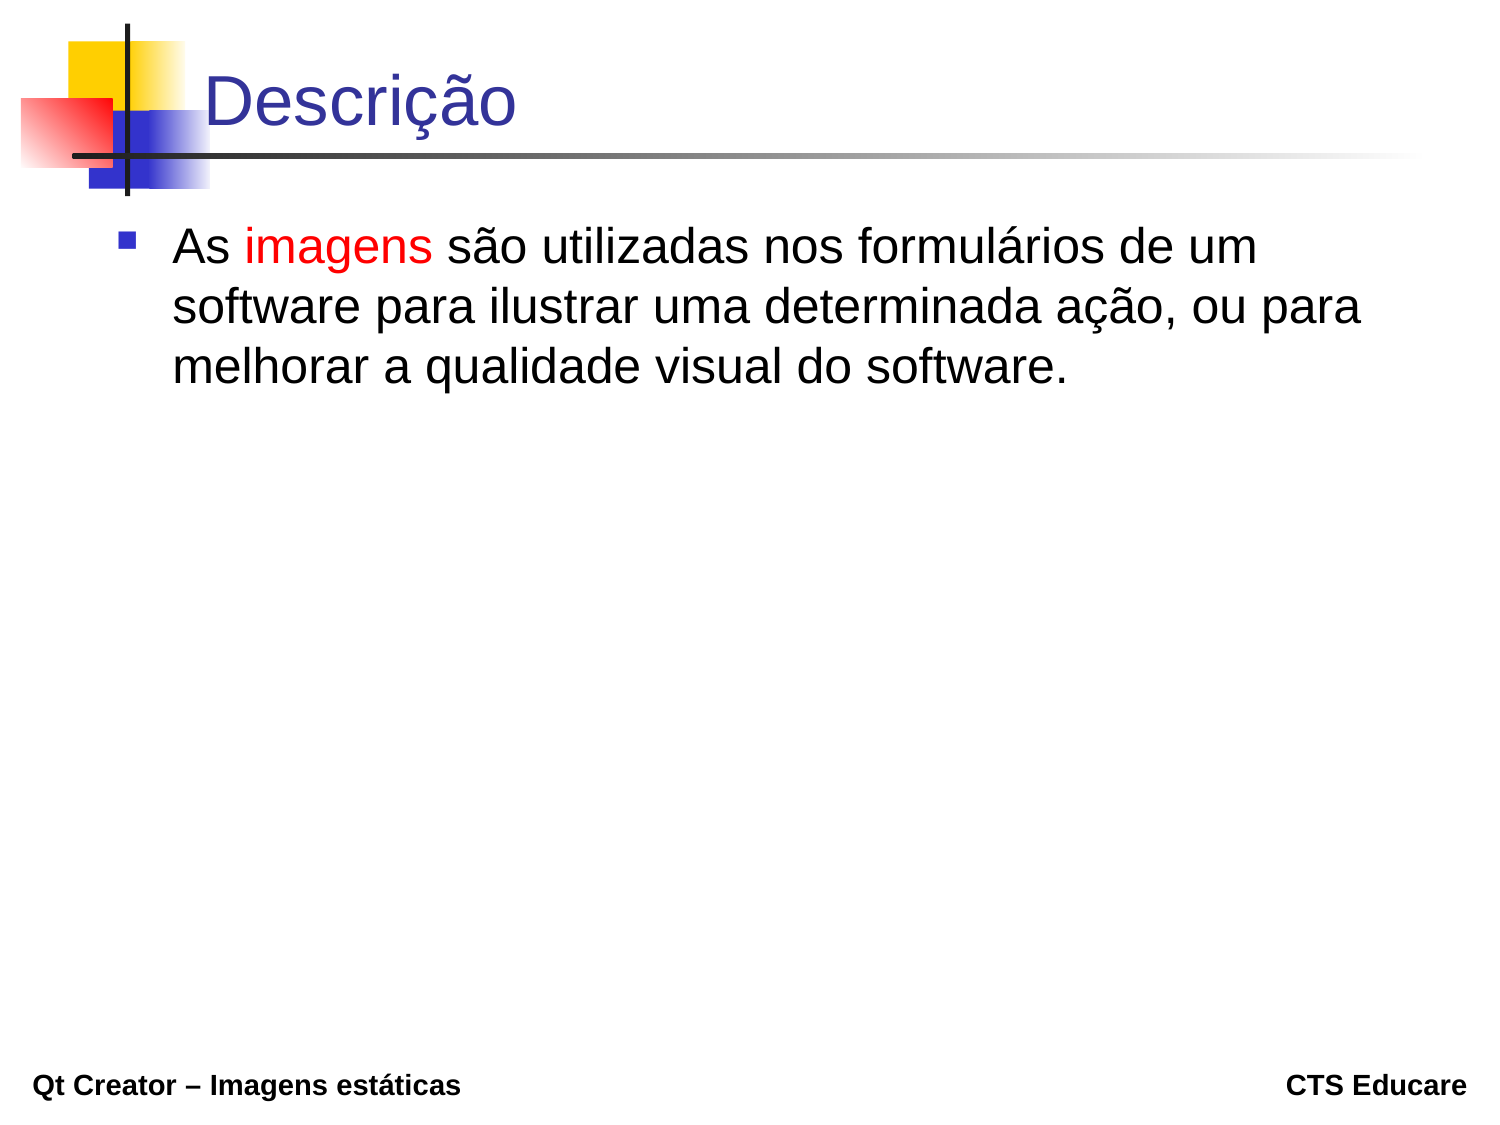

# Descrição
As imagens são utilizadas nos formulários de um software para ilustrar uma determinada ação, ou para melhorar a qualidade visual do software.